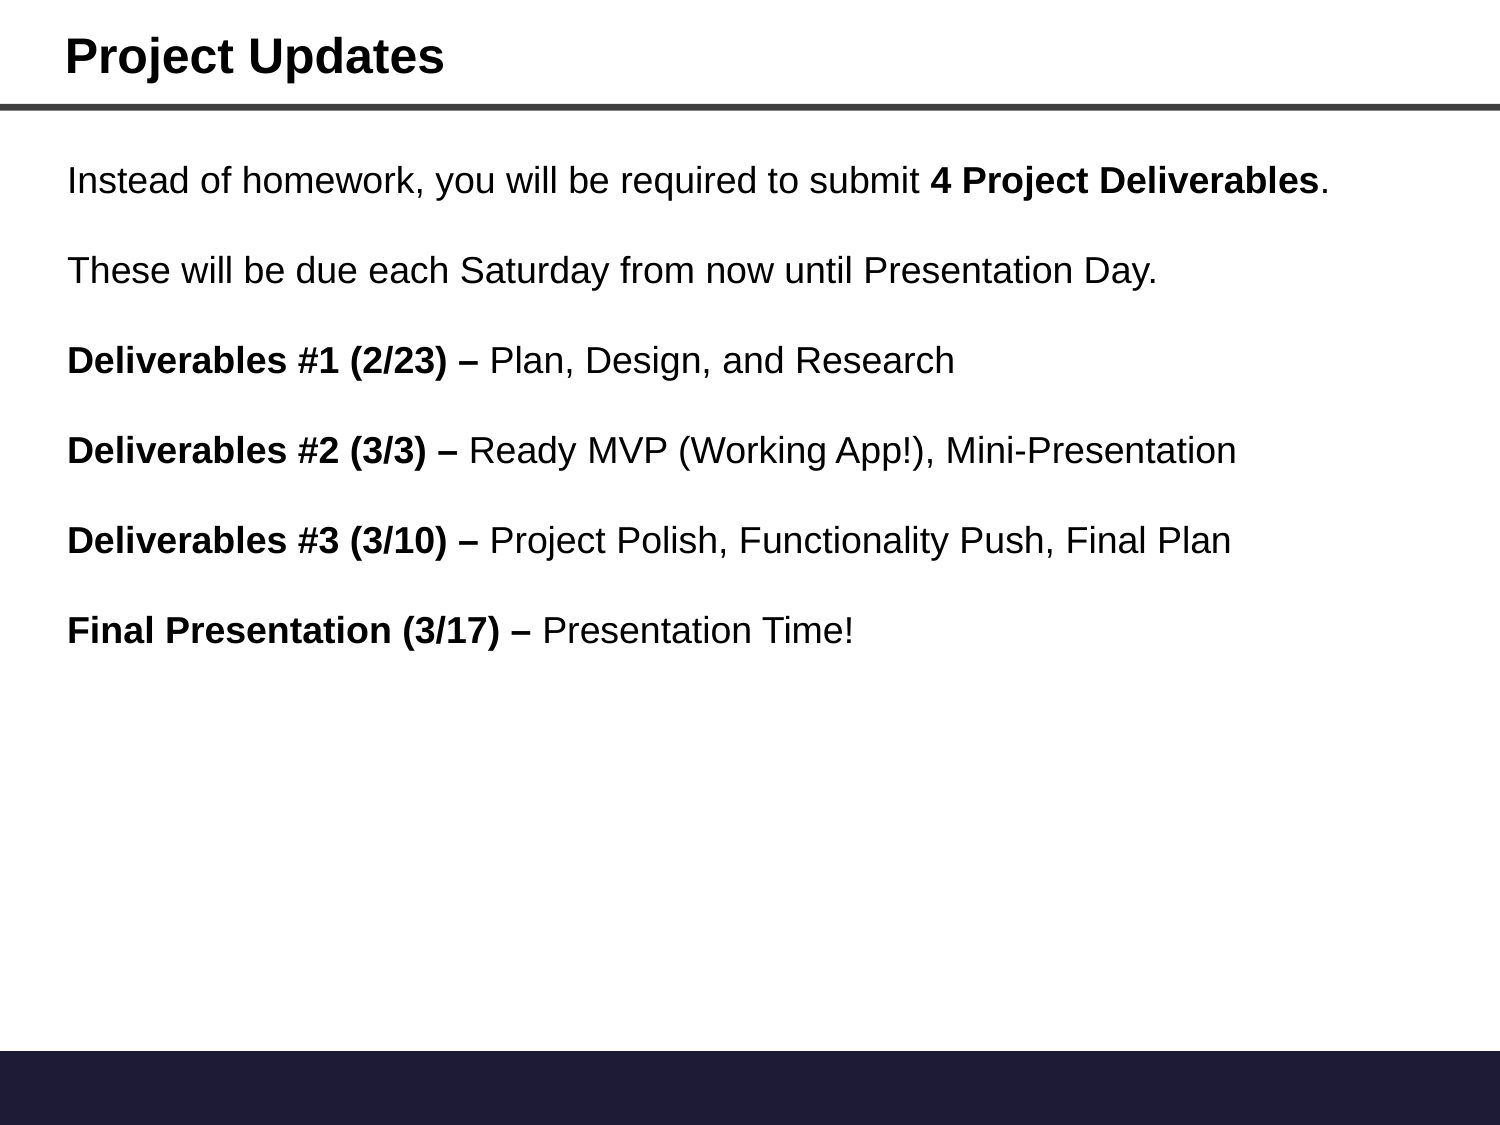

Project Updates
Instead of homework, you will be required to submit 4 Project Deliverables.
These will be due each Saturday from now until Presentation Day.
Deliverables #1 (2/23) – Plan, Design, and Research
Deliverables #2 (3/3) – Ready MVP (Working App!), Mini-Presentation
Deliverables #3 (3/10) – Project Polish, Functionality Push, Final Plan
Final Presentation (3/17) – Presentation Time!